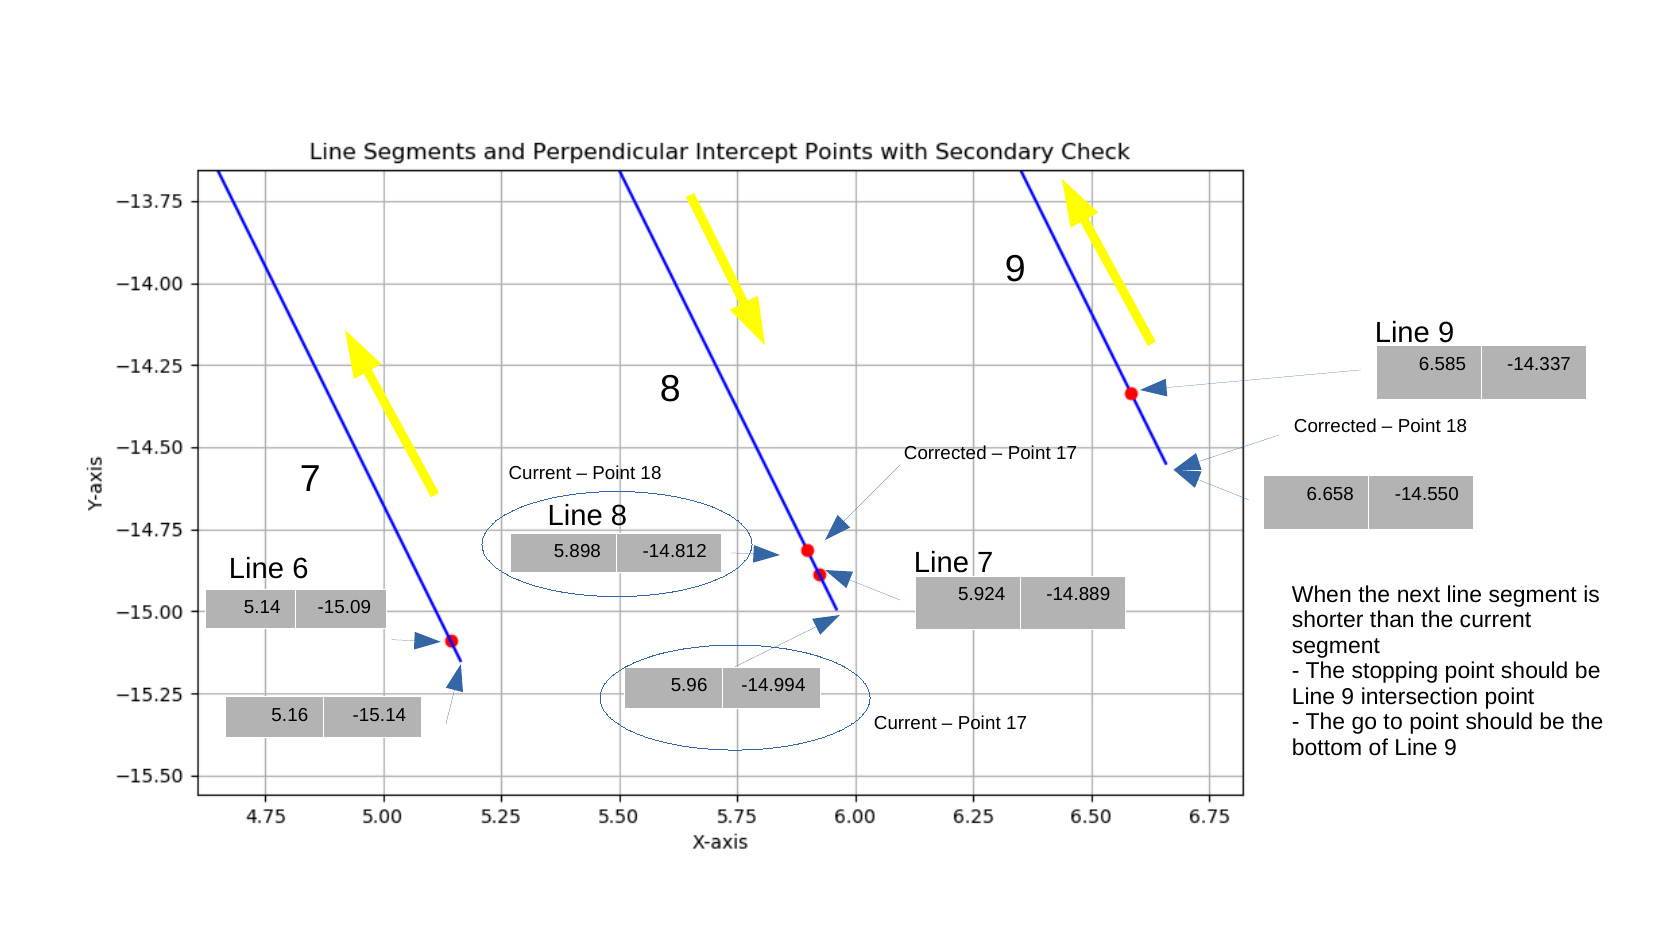

9
Line 9
| 6.585 | -14.337 |
| --- | --- |
8
Corrected – Point 18
Corrected – Point 17
7
Current – Point 18
| 6.658 | -14.550 |
| --- | --- |
Line 8
| 5.898 | -14.812 |
| --- | --- |
Line 7
Line 6
When the next line segment is shorter than the current segment
- The stopping point should be Line 9 intersection point
- The go to point should be the bottom of Line 9
| 5.924 | -14.889 |
| --- | --- |
| 5.14 | -15.09 |
| --- | --- |
| 5.96 | -14.994 |
| --- | --- |
| 5.16 | -15.14 |
| --- | --- |
Current – Point 17